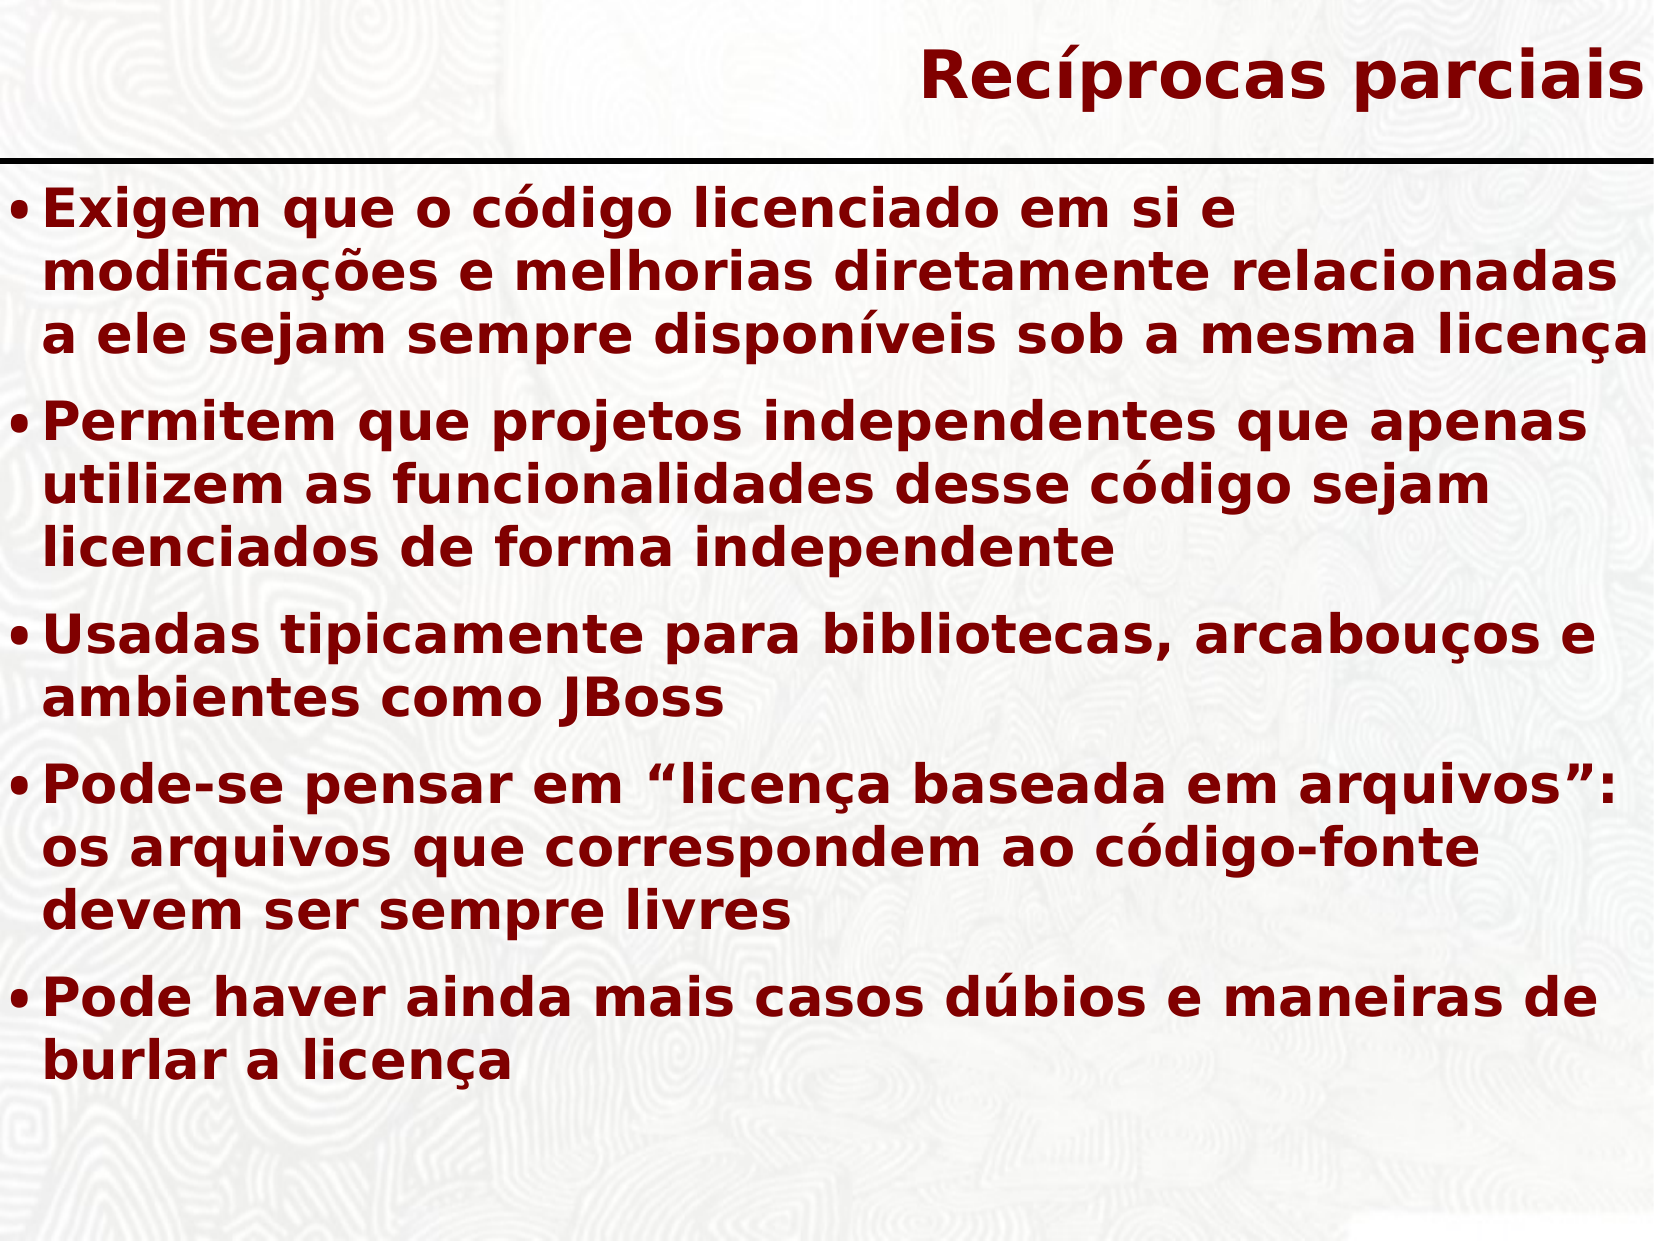

# Recíprocas parciais
Exigem que o código licenciado em si e modificações e melhorias diretamente relacionadas a ele sejam sempre disponíveis sob a mesma licença
Permitem que projetos independentes que apenas utilizem as funcionalidades desse código sejam licenciados de forma independente
Usadas tipicamente para bibliotecas, arcabouços e ambientes como JBoss
Pode-se pensar em “licença baseada em arquivos”: os arquivos que correspondem ao código-fonte devem ser sempre livres
Pode haver ainda mais casos dúbios e maneiras de burlar a licença